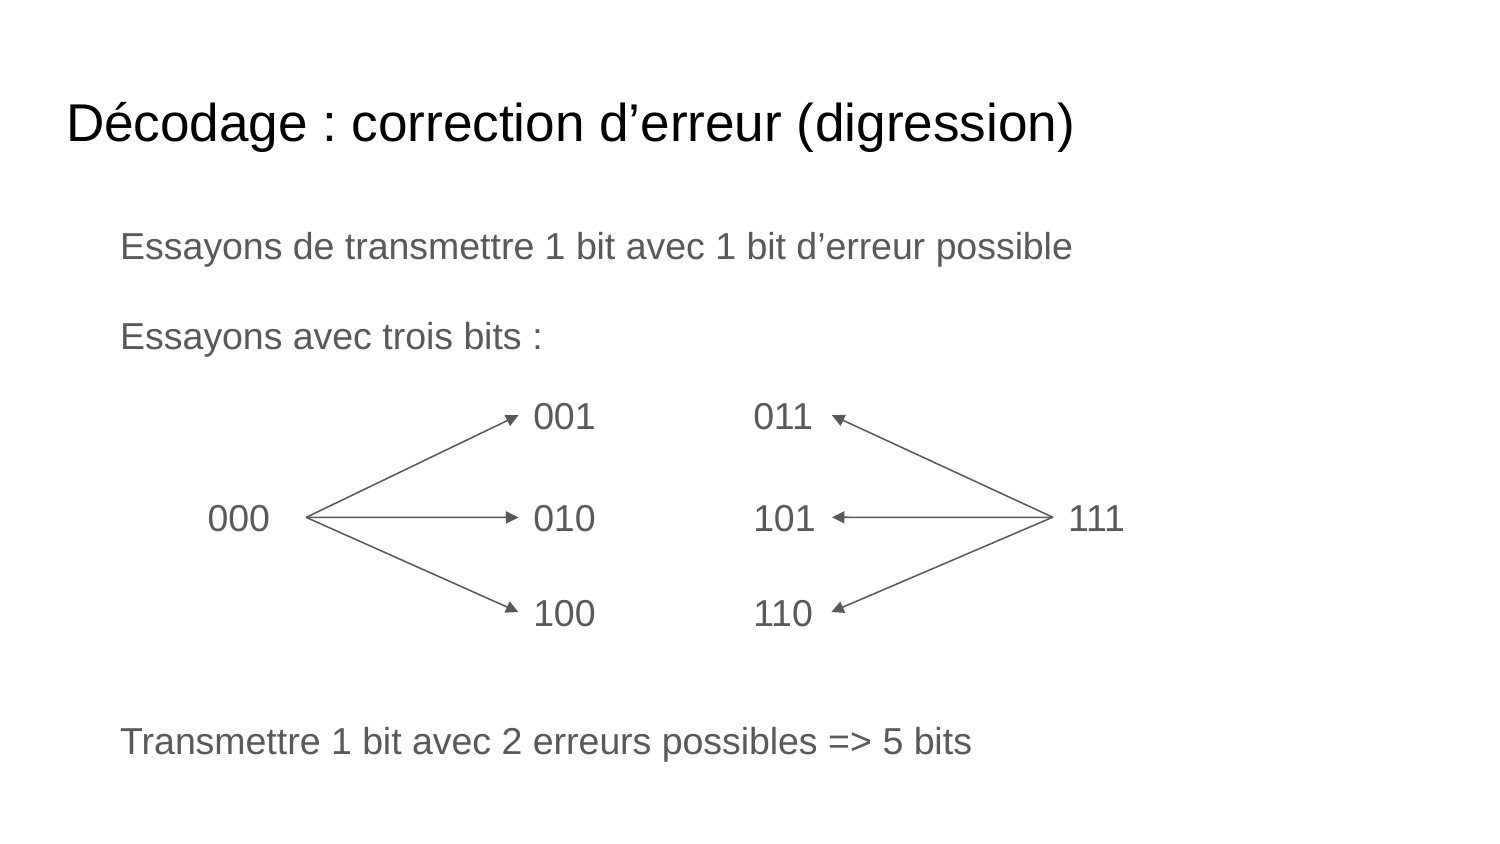

# Décodage : correction d’erreur (digression)
Essayons de transmettre 1 bit avec 1 bit d’erreur possible
Essayons avec trois bits :
Transmettre 1 bit avec 2 erreurs possibles => 5 bits
001
011
000
010
101
111
100
110